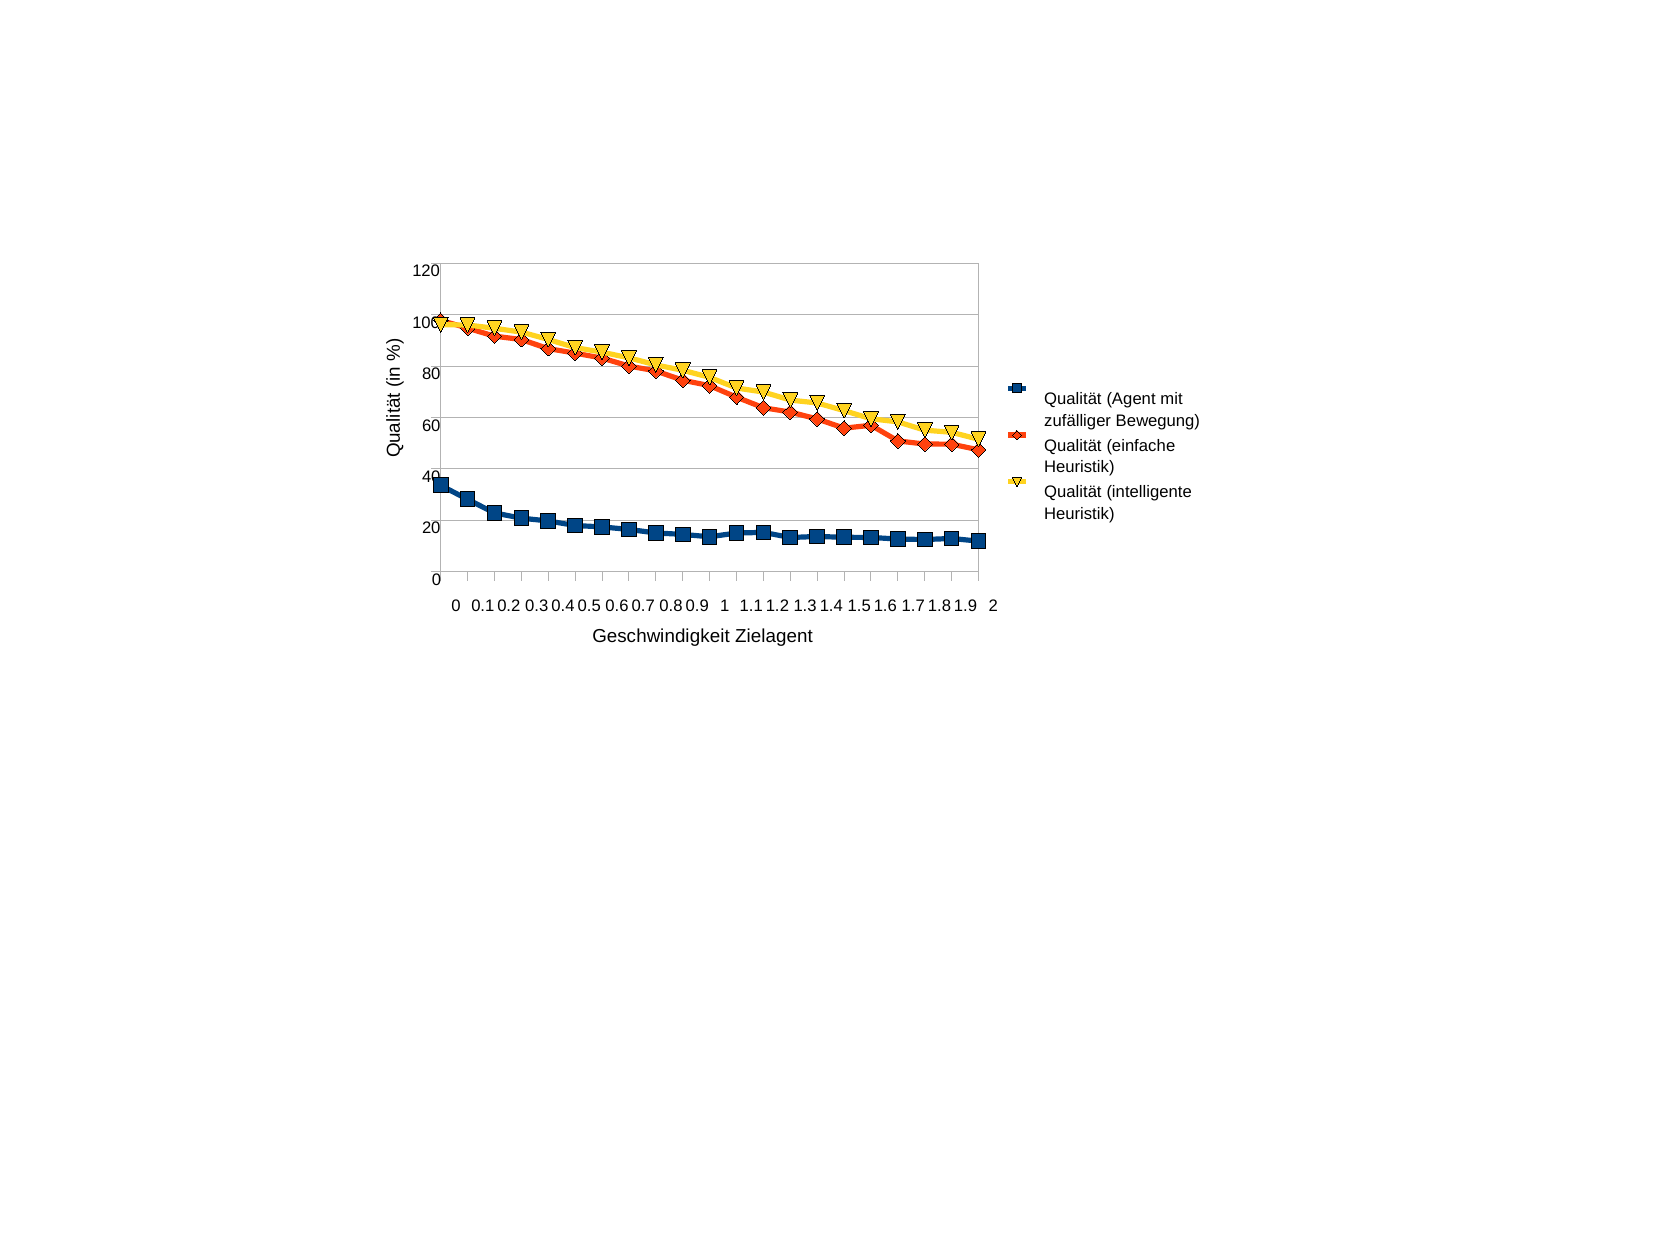

120
100
80
Qualität (in %)
Qualität (Agent mit
zufälliger Bewegung)
60
Qualität (einfache
Heuristik)
40
Qualität (intelligente
Heuristik)
20
0
0
0.1
0.2
0.3
0.4
0.5
0.6
0.7
0.8
0.9
1
1.1
1.2
1.3
1.4
1.5
1.6
1.7
1.8
1.9
2
Geschwindigkeit Zielagent